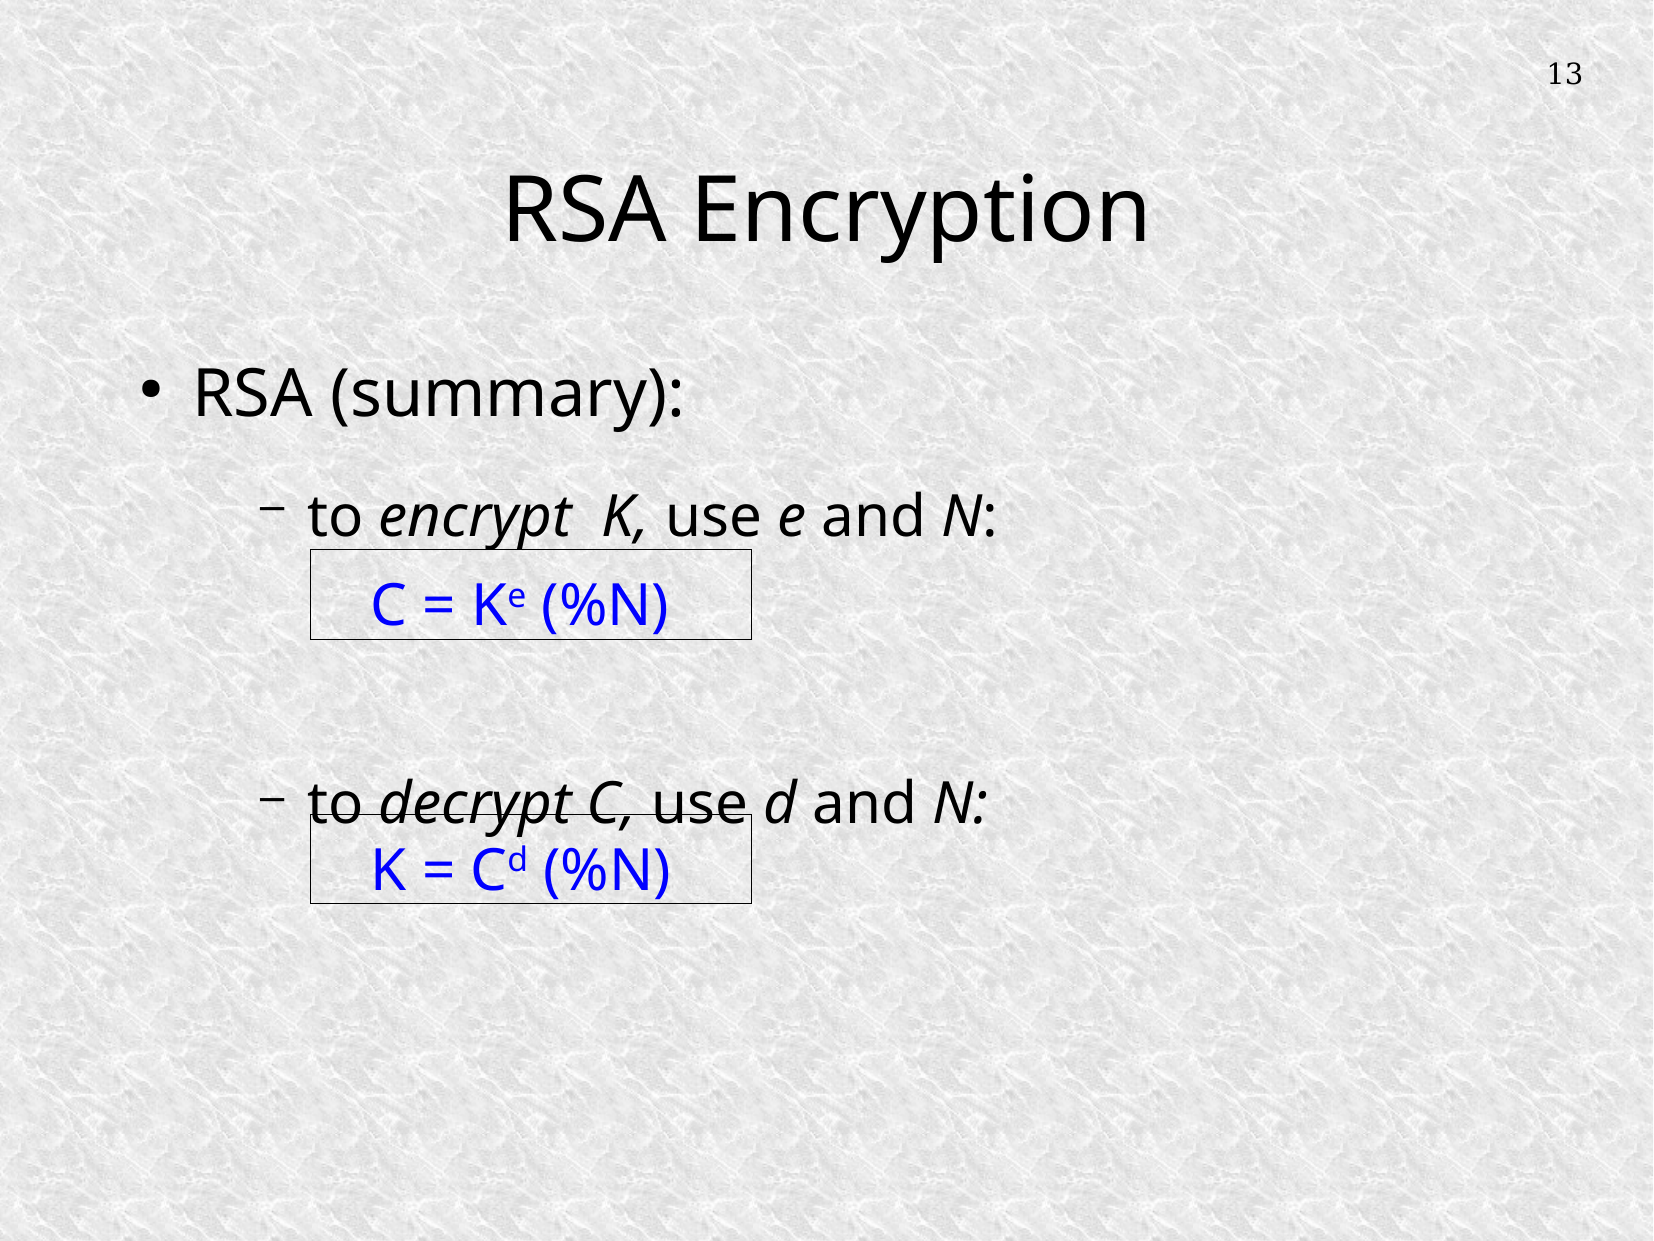

13
# RSA Encryption
RSA (summary):
to encrypt K, use e and N:
to decrypt C, use d and N:
 C = Ke (%N)
 K = Cd (%N)